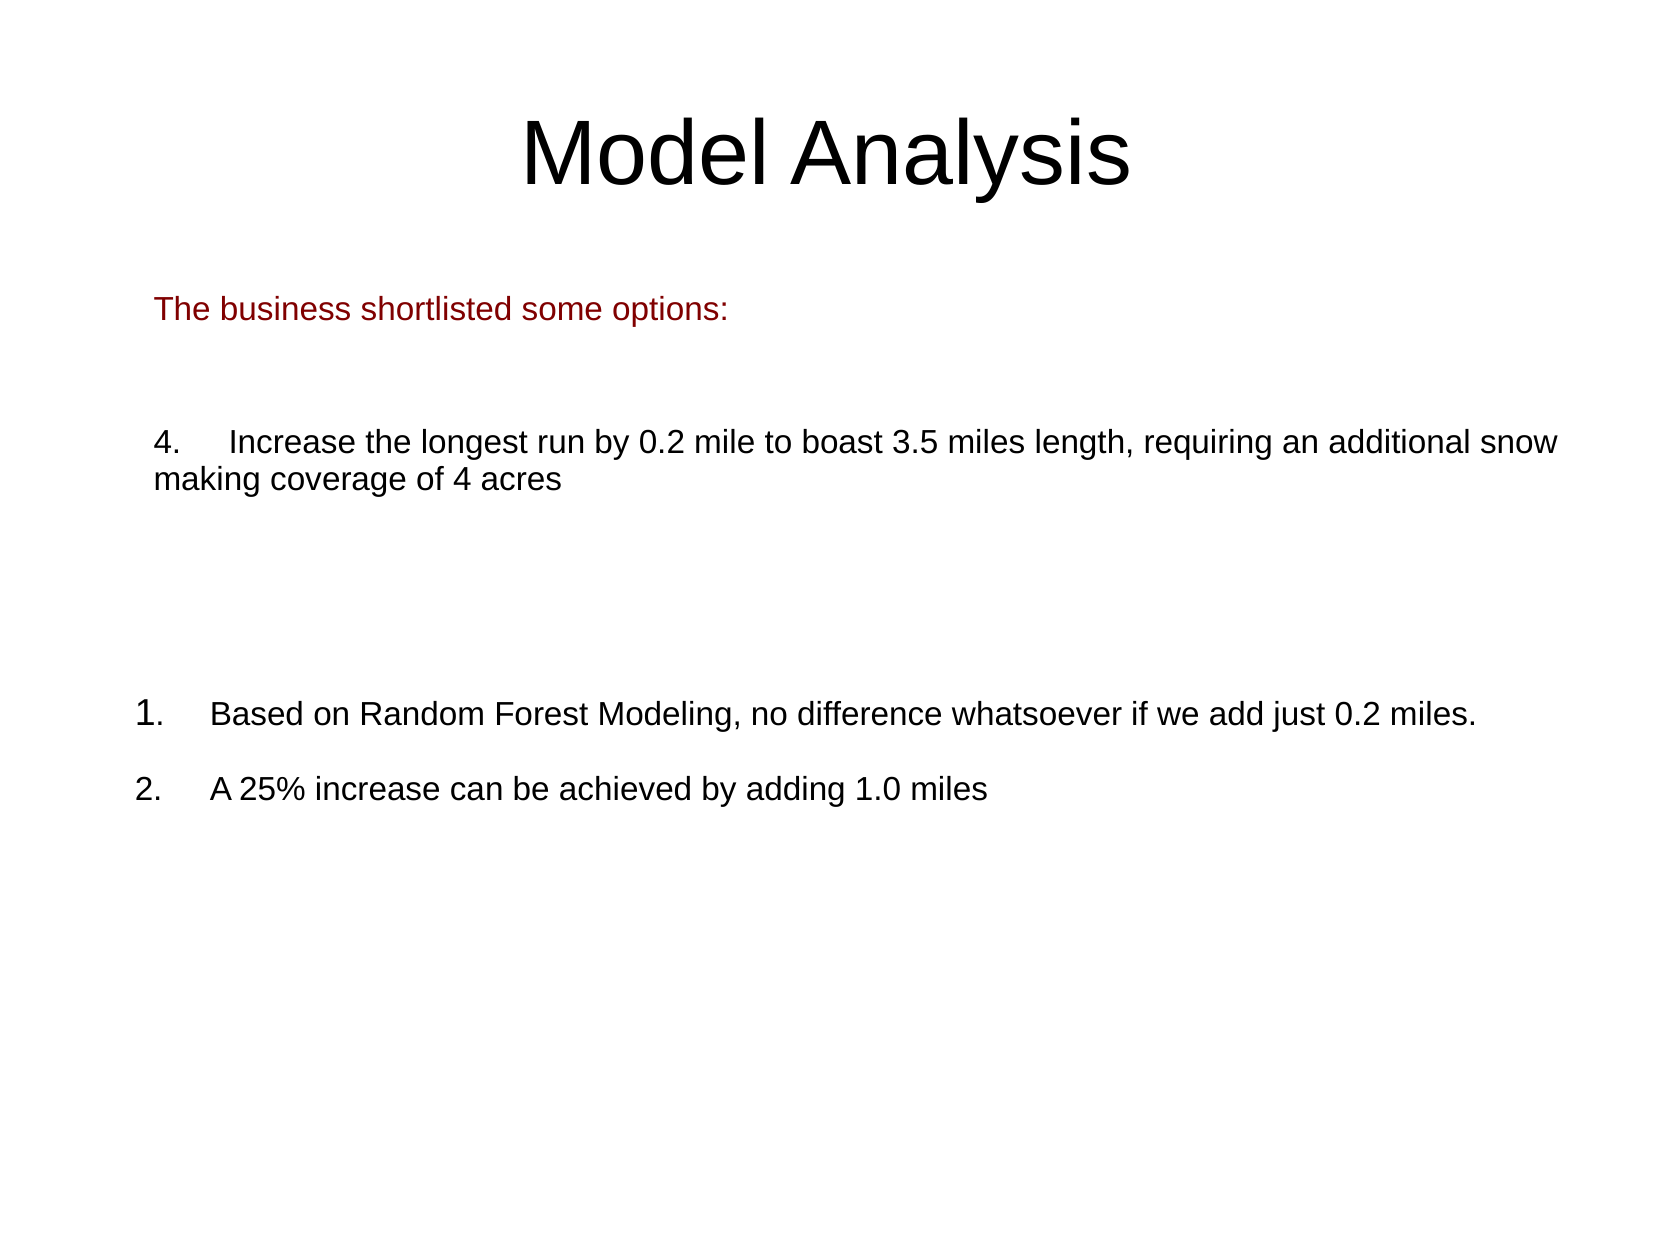

# Model Analysis
The business shortlisted some options:
4.	Increase the longest run by 0.2 mile to boast 3.5 miles length, requiring an additional snow making coverage of 4 acres
1.	Based on Random Forest Modeling, no difference whatsoever if we add just 0.2 miles.
2. 	A 25% increase can be achieved by adding 1.0 miles